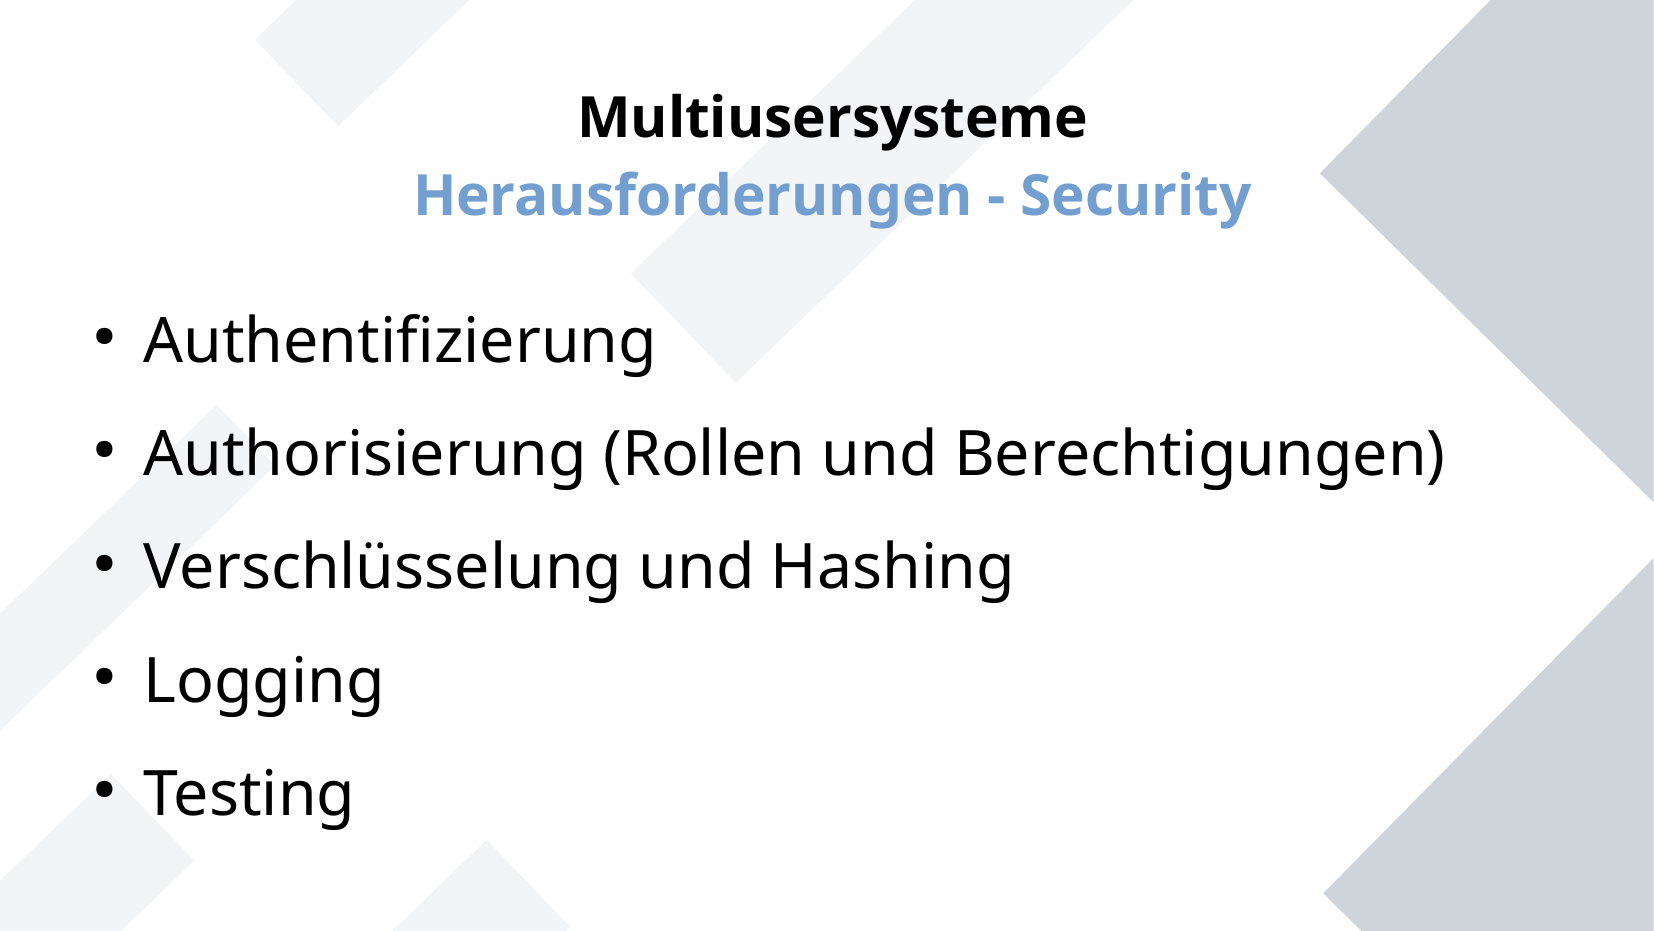

# Multiusersysteme Herausforderungen - Security
Authentifizierung
Authorisierung (Rollen und Berechtigungen)
Verschlüsselung und Hashing
Logging
Testing